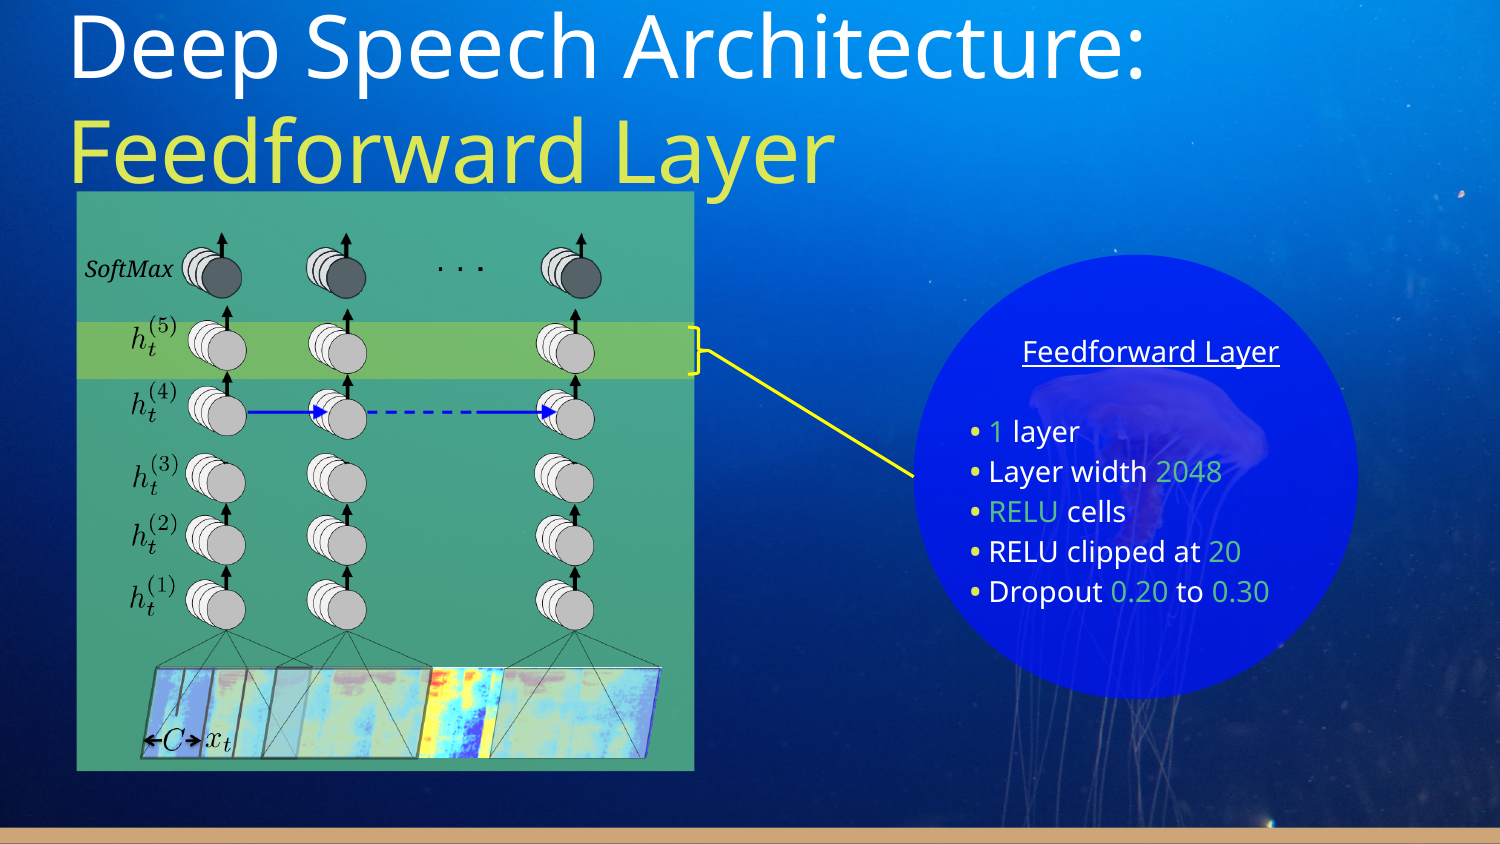

# Deep Speech Architecture: Feedforward Layer
SoftMax
Feedforward Layer
• 1 layer
• Layer width 2048
• RELU cells
• RELU clipped at 20
• Dropout 0.20 to 0.30